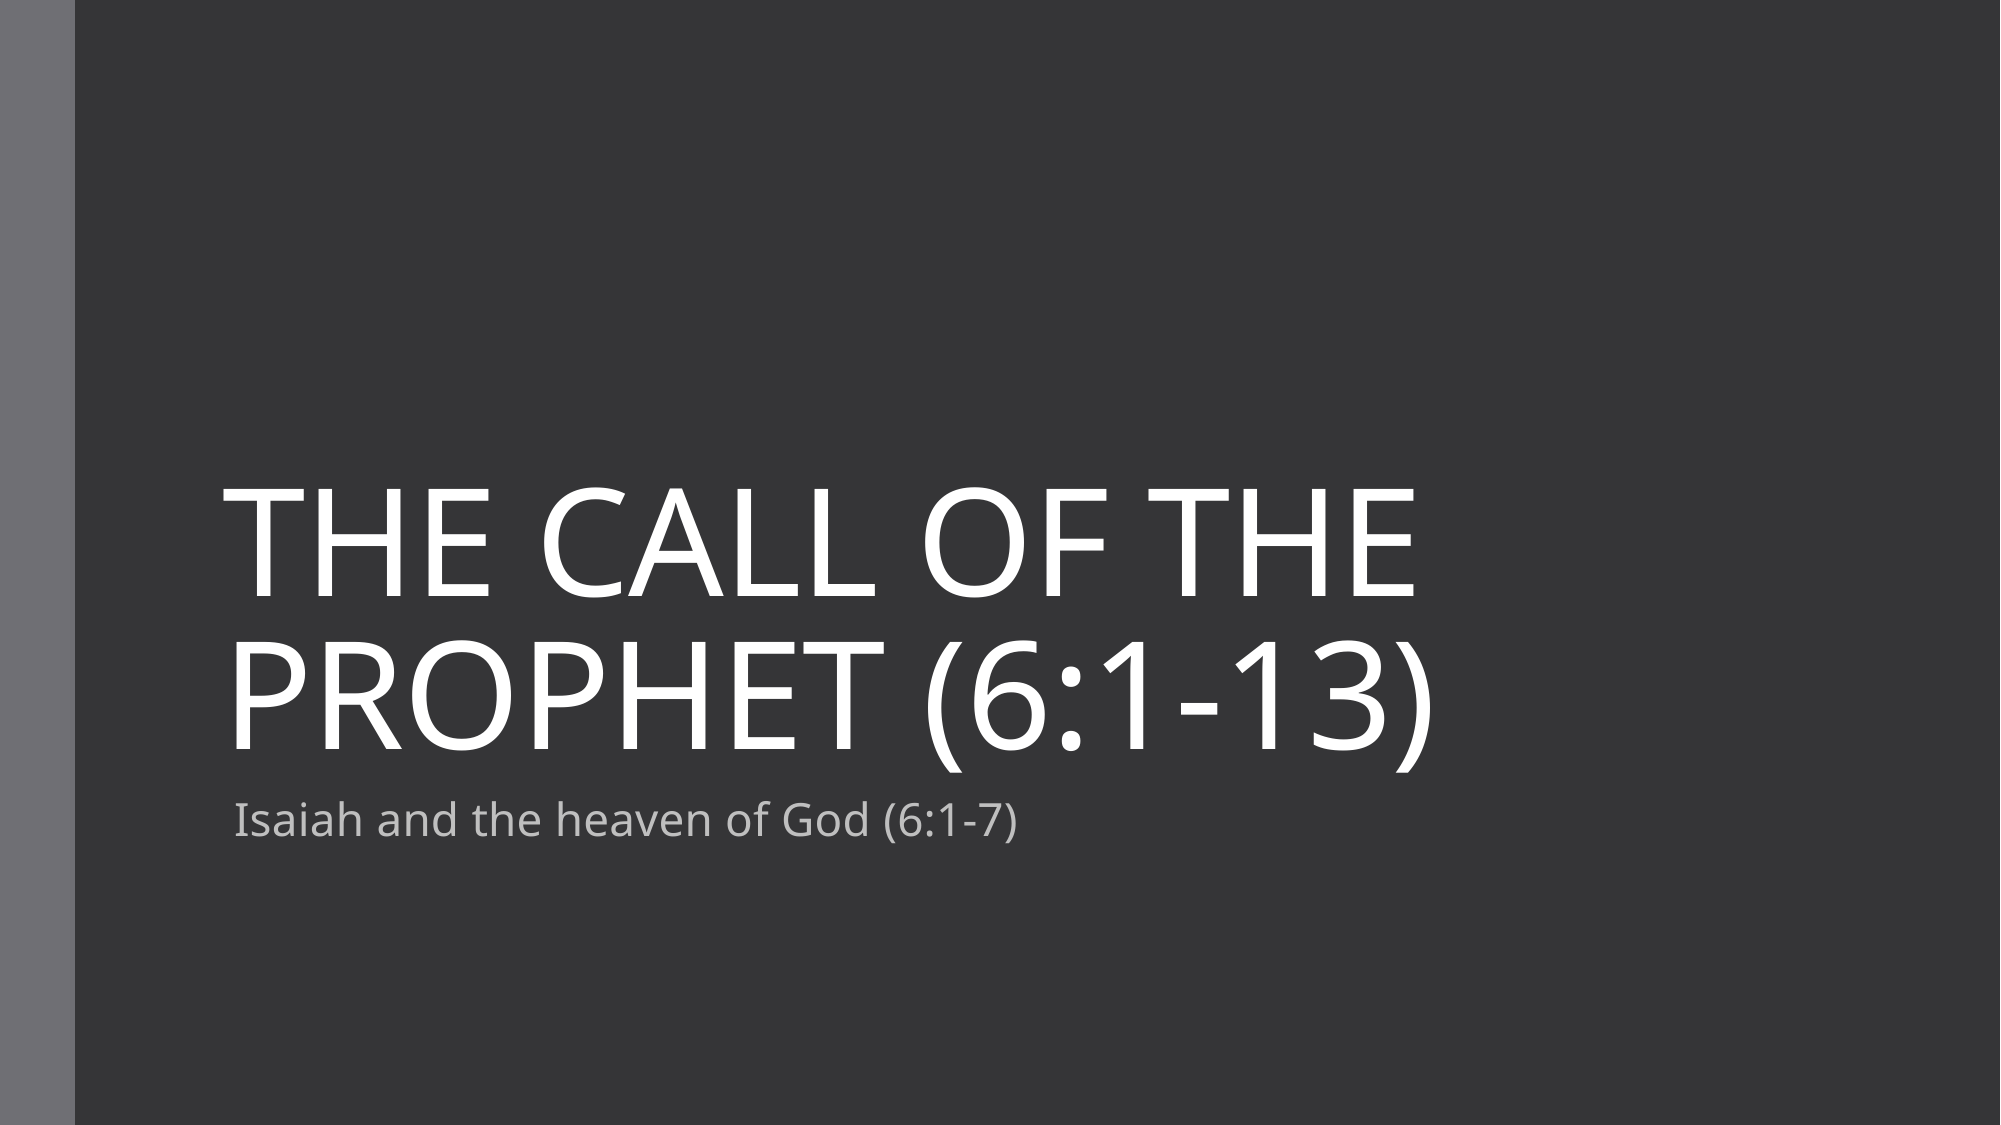

# THE CALL OF THE PROPHET (6:1-13)
 Isaiah and the heaven of God (6:1-7)